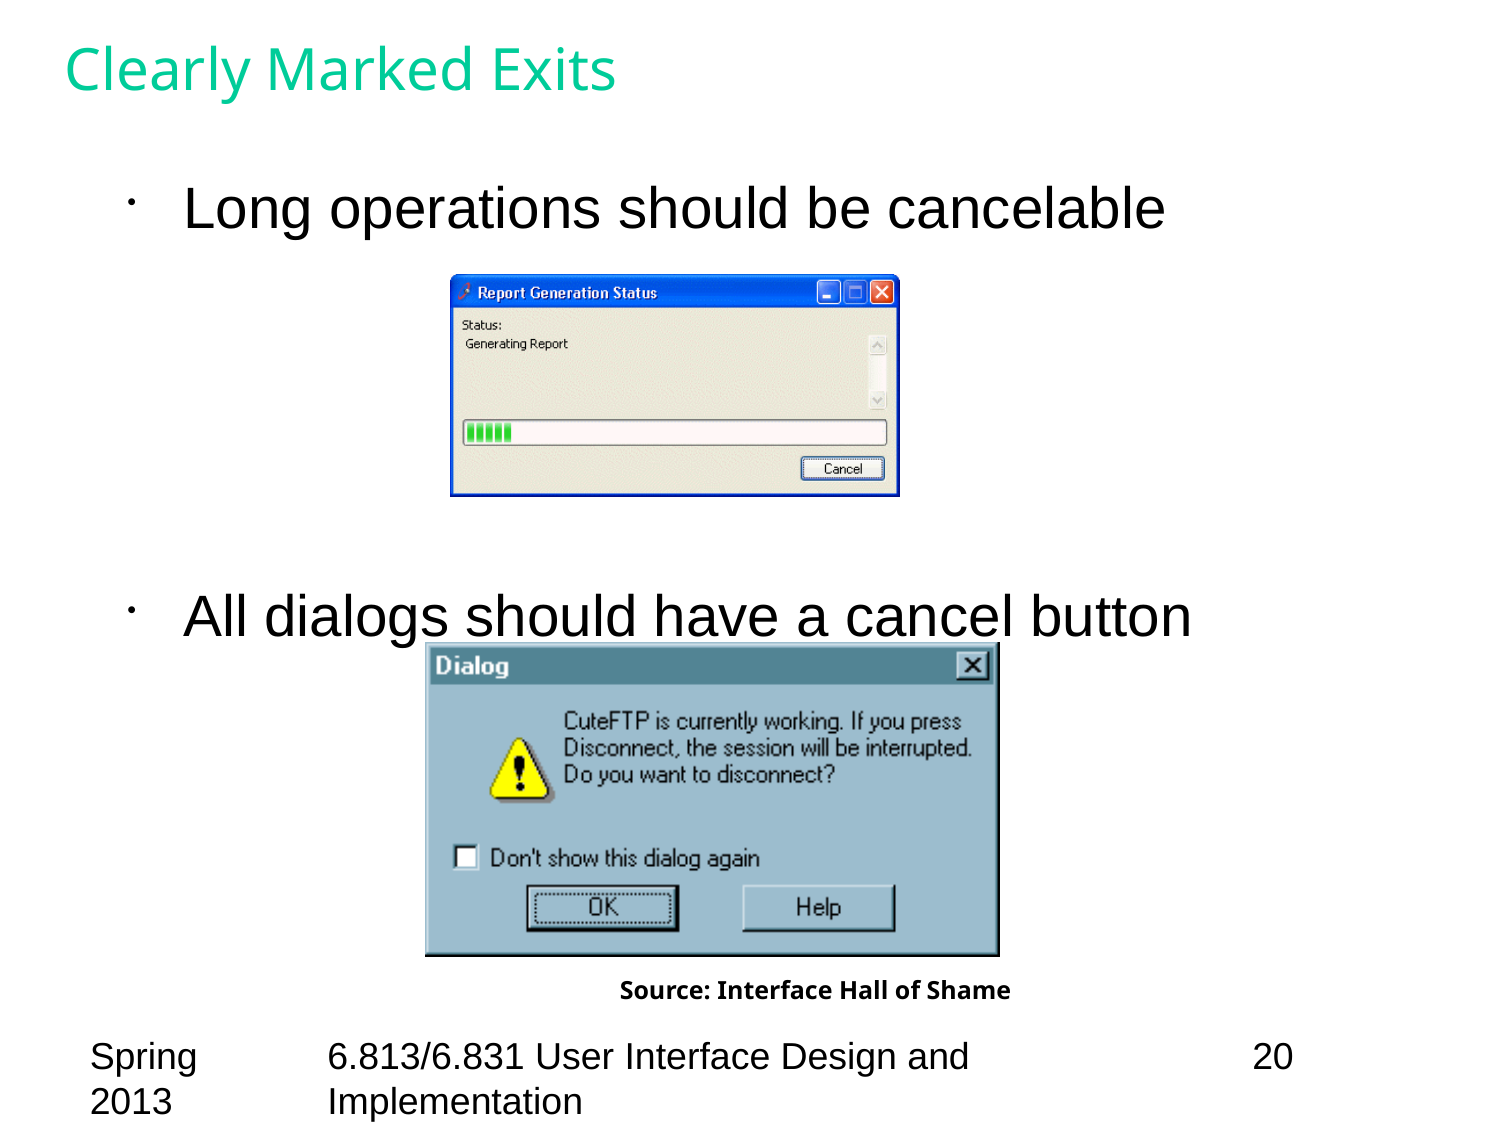

# Clearly Marked Exits
Long operations should be cancelable
All dialogs should have a cancel button
Source: Interface Hall of Shame
Spring 2013
6.813/6.831 User Interface Design and Implementation